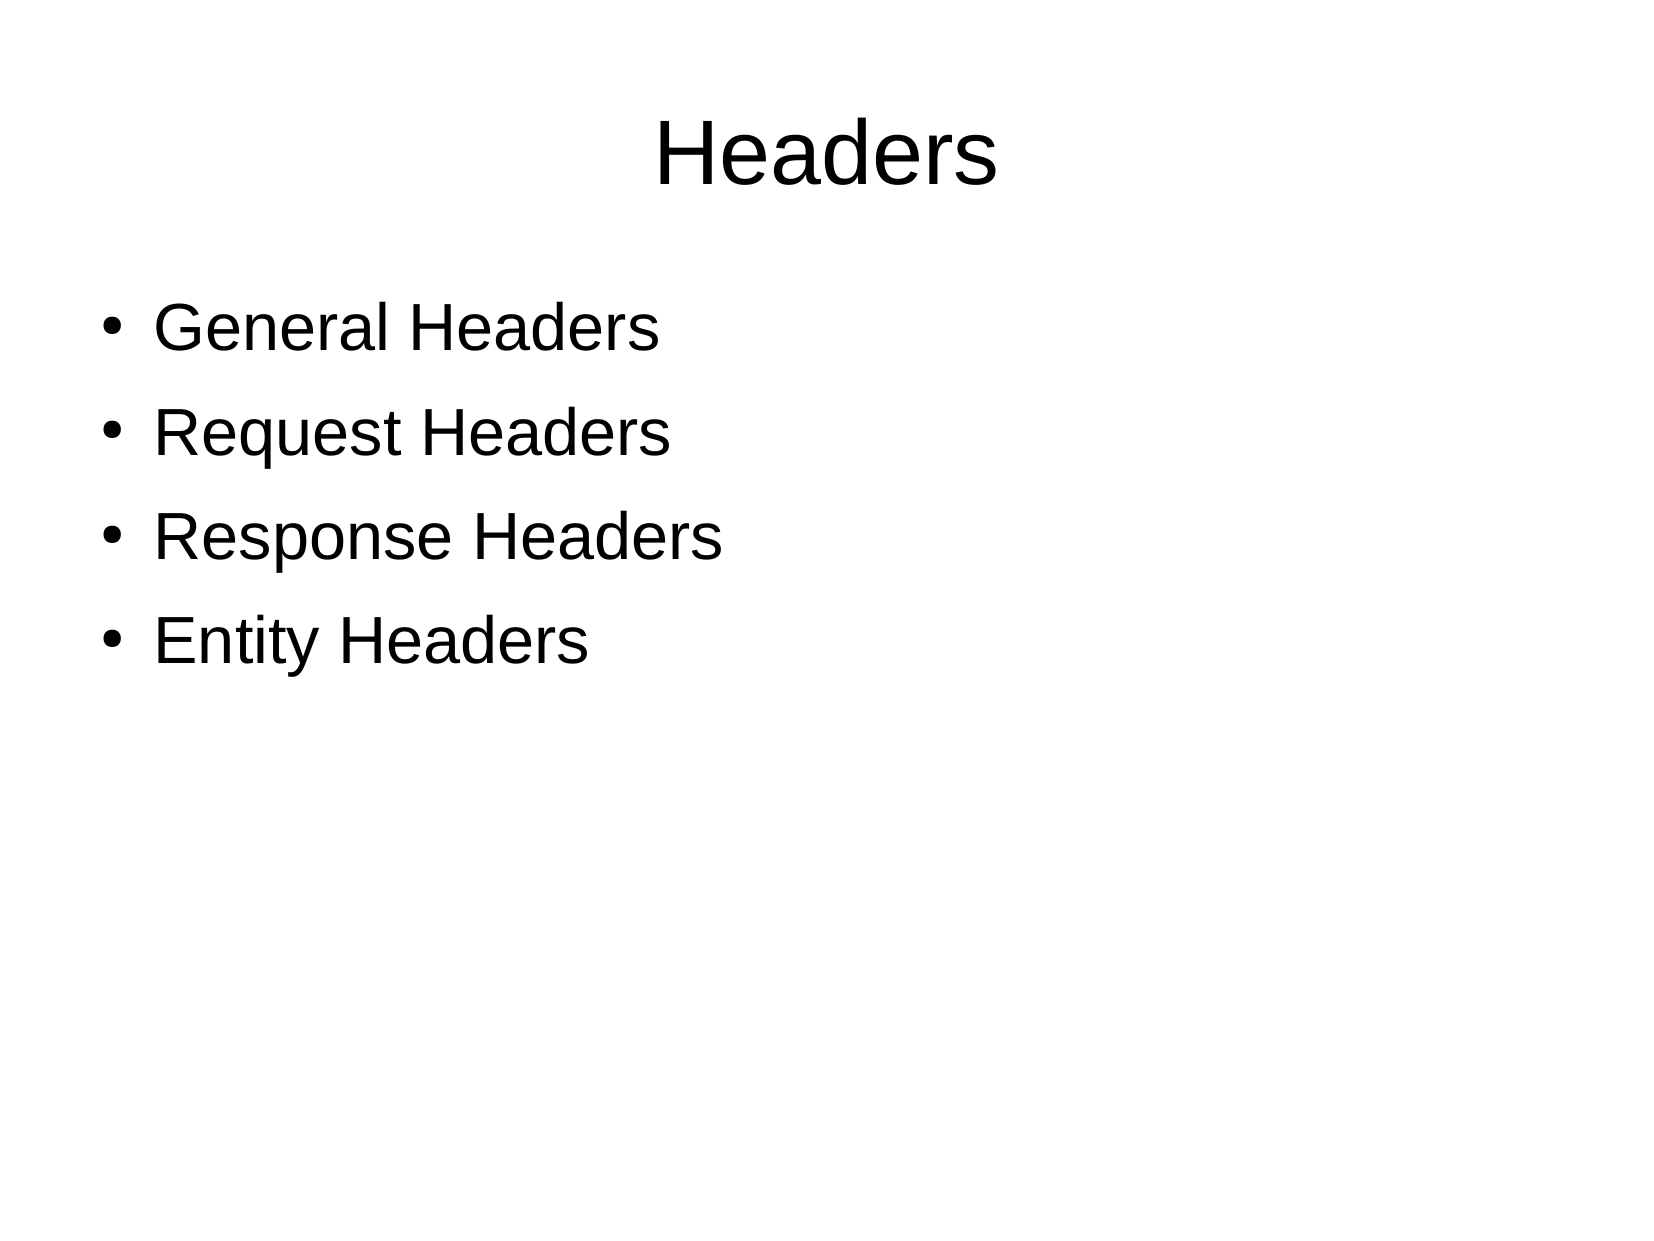

# Headers
General Headers
Request Headers
Response Headers
Entity Headers